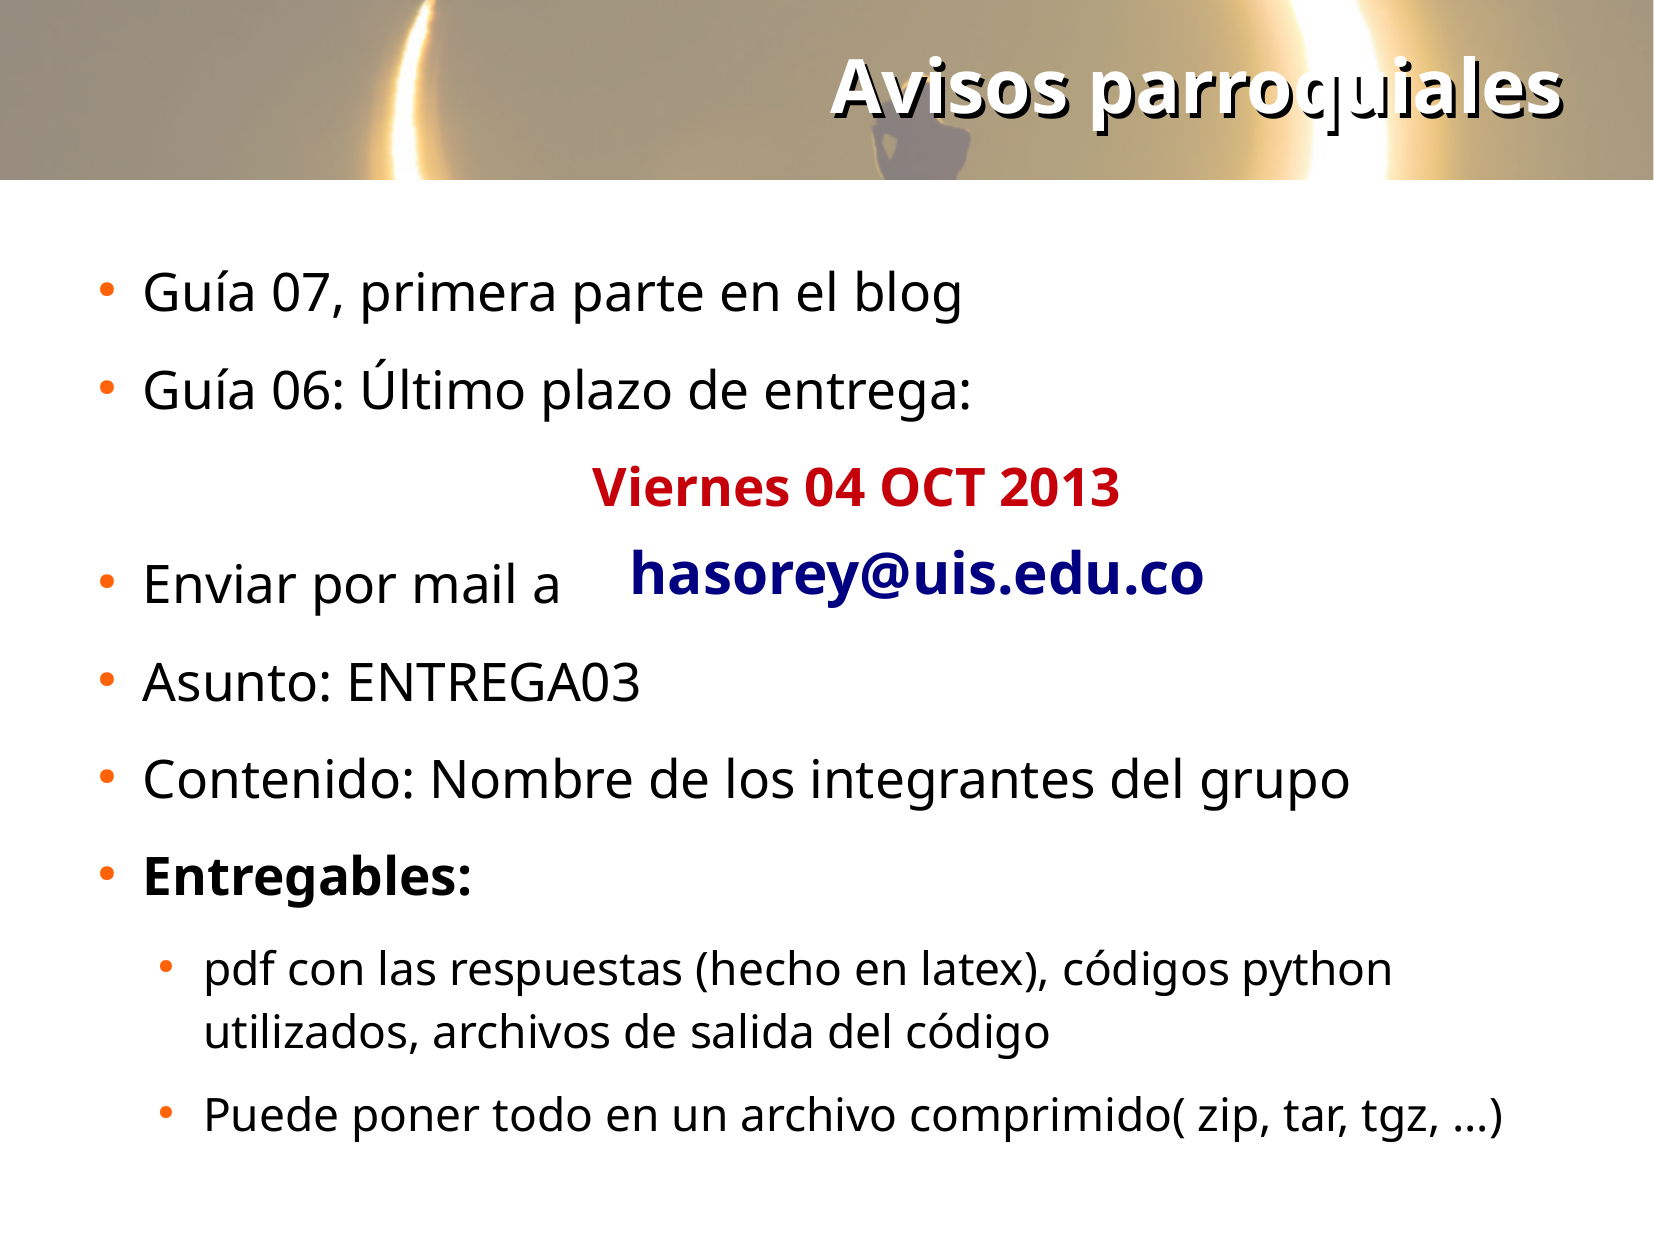

# Avisos parroquiales
Guía 07, primera parte en el blog
Guía 06: Último plazo de entrega:
Viernes 04 OCT 2013
Enviar por mail a
Asunto: ENTREGA03
Contenido: Nombre de los integrantes del grupo
Entregables:
pdf con las respuestas (hecho en latex), códigos python utilizados, archivos de salida del código
Puede poner todo en un archivo comprimido( zip, tar, tgz, ...)
hasorey@uis.edu.co